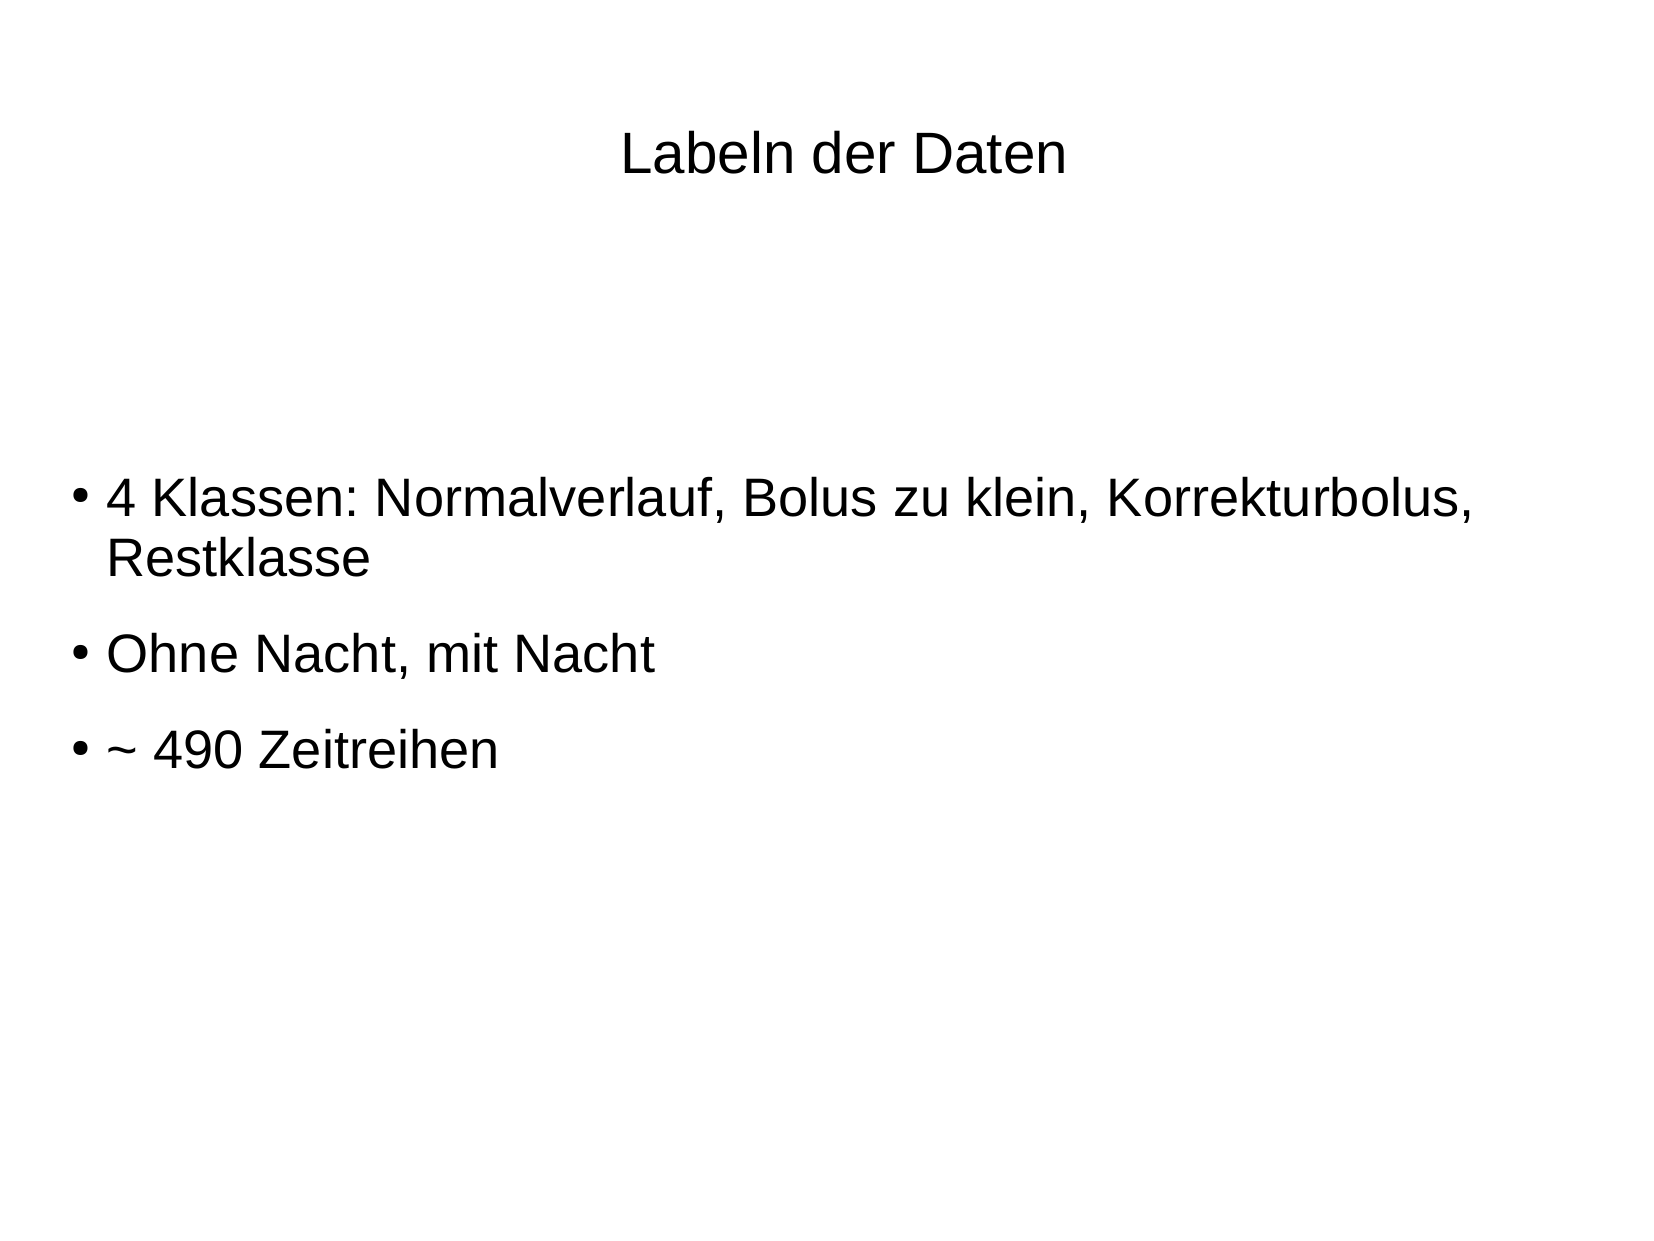

# Labeln der Daten
4 Klassen: Normalverlauf, Bolus zu klein, Korrekturbolus, Restklasse
Ohne Nacht, mit Nacht
~ 490 Zeitreihen